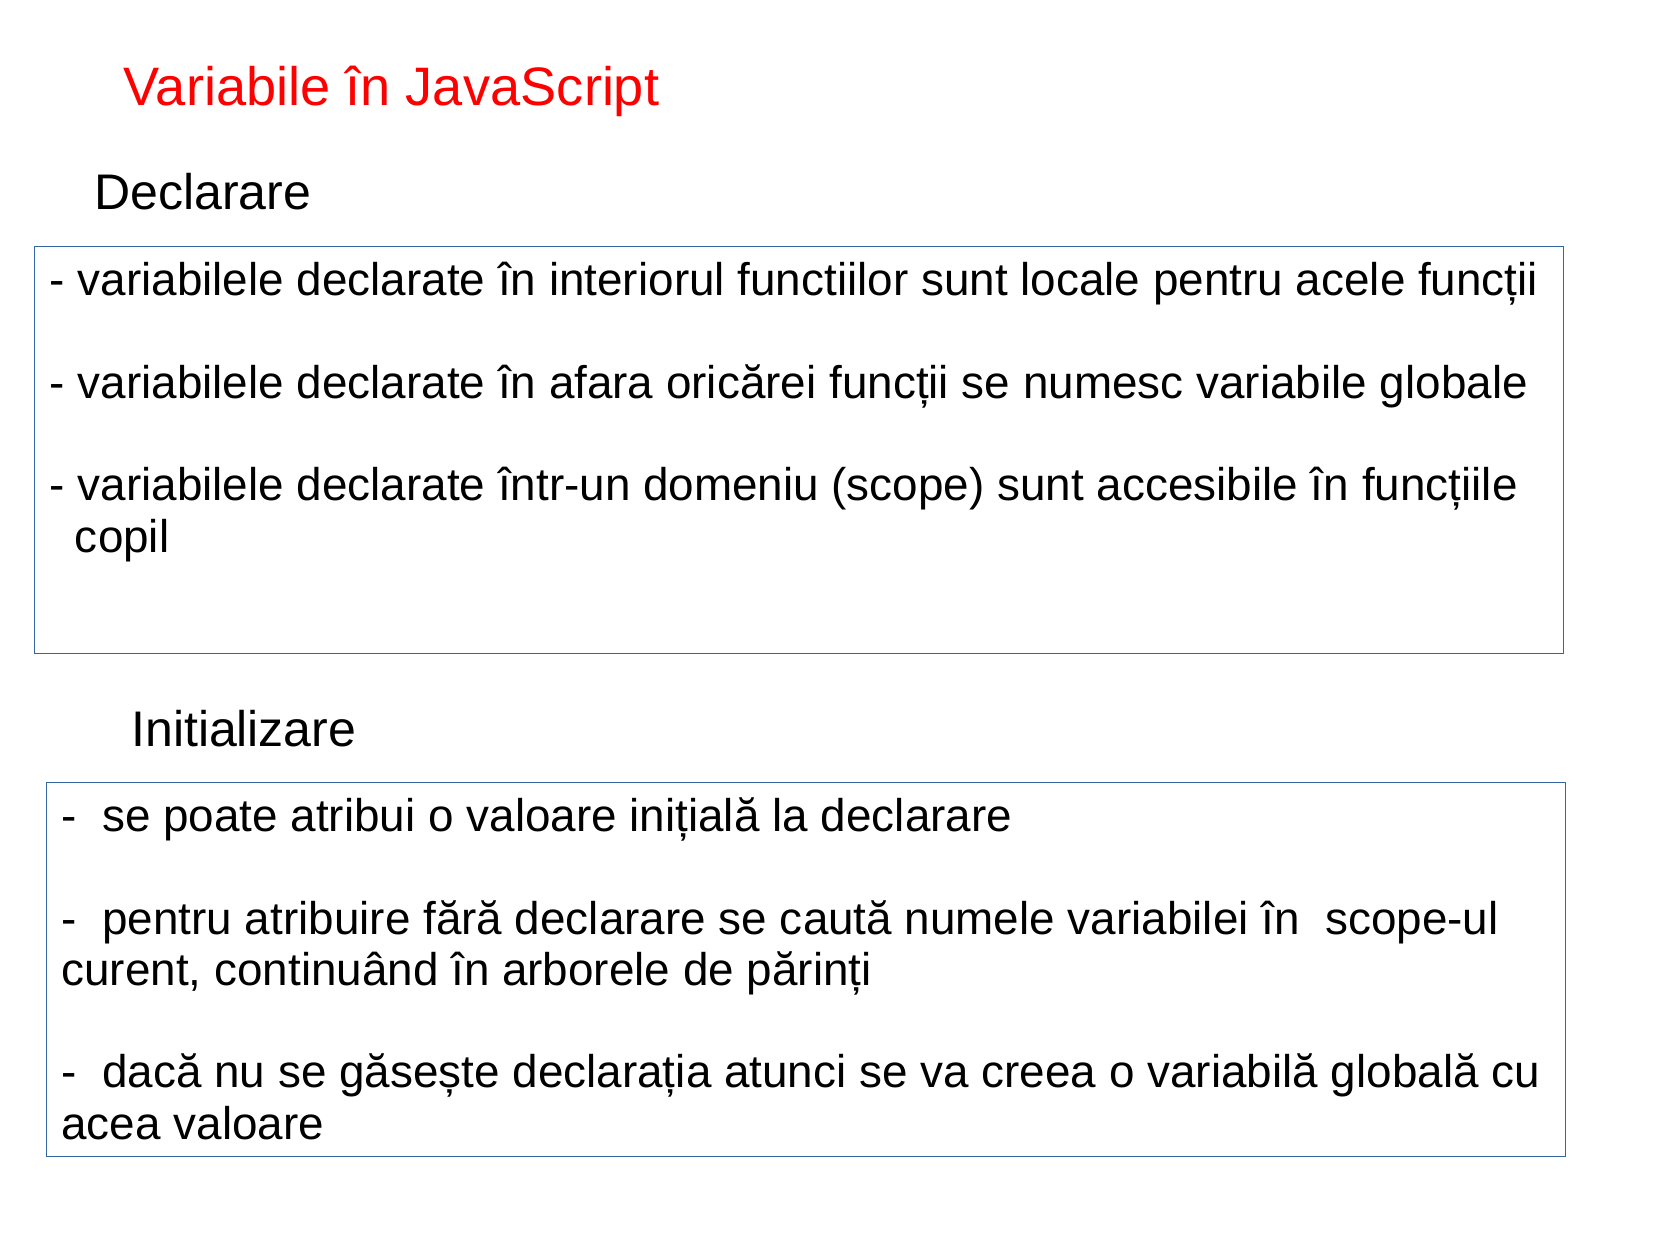

Variabile în JavaScript
Declarare
- variabilele declarate în interiorul functiilor sunt locale pentru acele funcții
- variabilele declarate în afara oricărei funcții se numesc variabile globale
- variabilele declarate într-un domeniu (scope) sunt accesibile în funcțiile copil
Initializare
- se poate atribui o valoare inițială la declarare
- pentru atribuire fără declarare se caută numele variabilei în scope-ul curent, continuând în arborele de părinți
- dacă nu se găsește declarația atunci se va creea o variabilă globală cu acea valoare